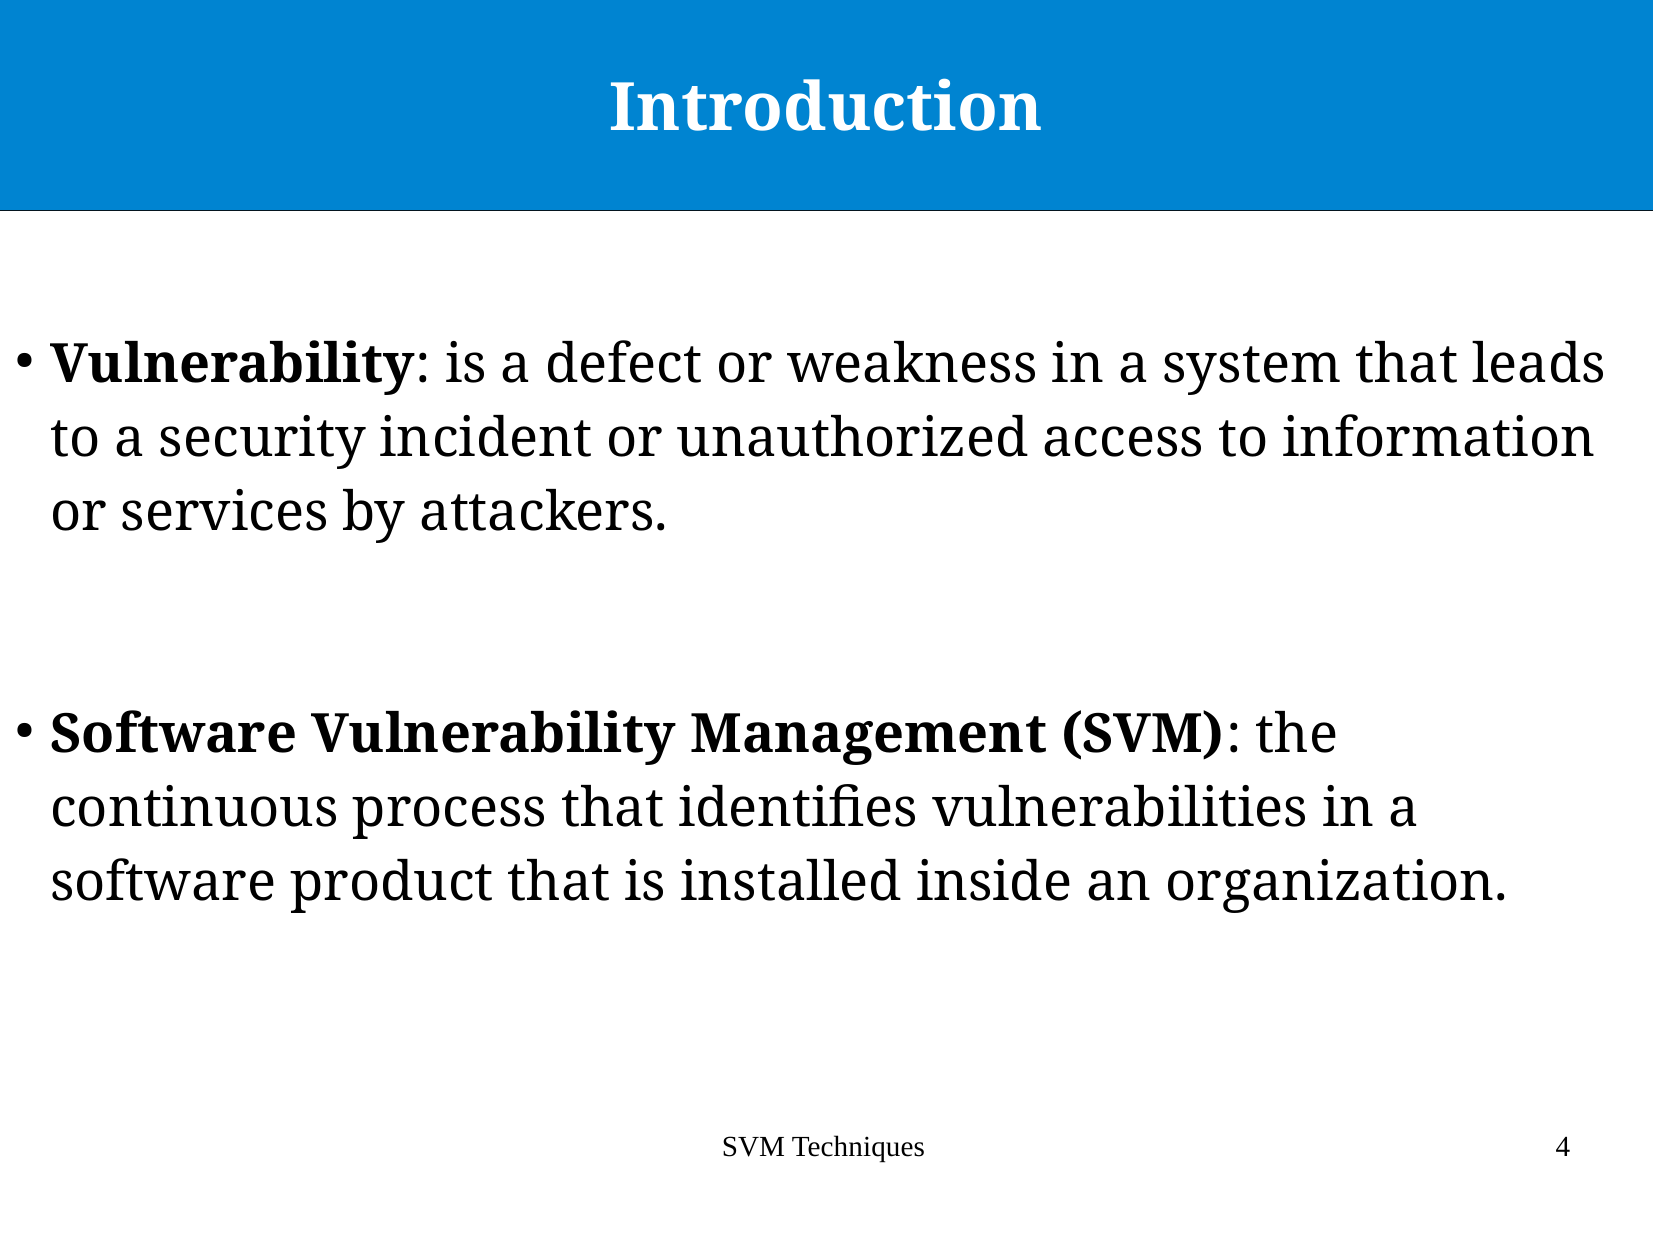

# Introduction
Vulnerability: is a defect or weakness in a system that leads to a security incident or unauthorized access to information or services by attackers.
Software Vulnerability Management (SVM): the continuous process that identifies vulnerabilities in a software product that is installed inside an organization.
SVM Techniques
4